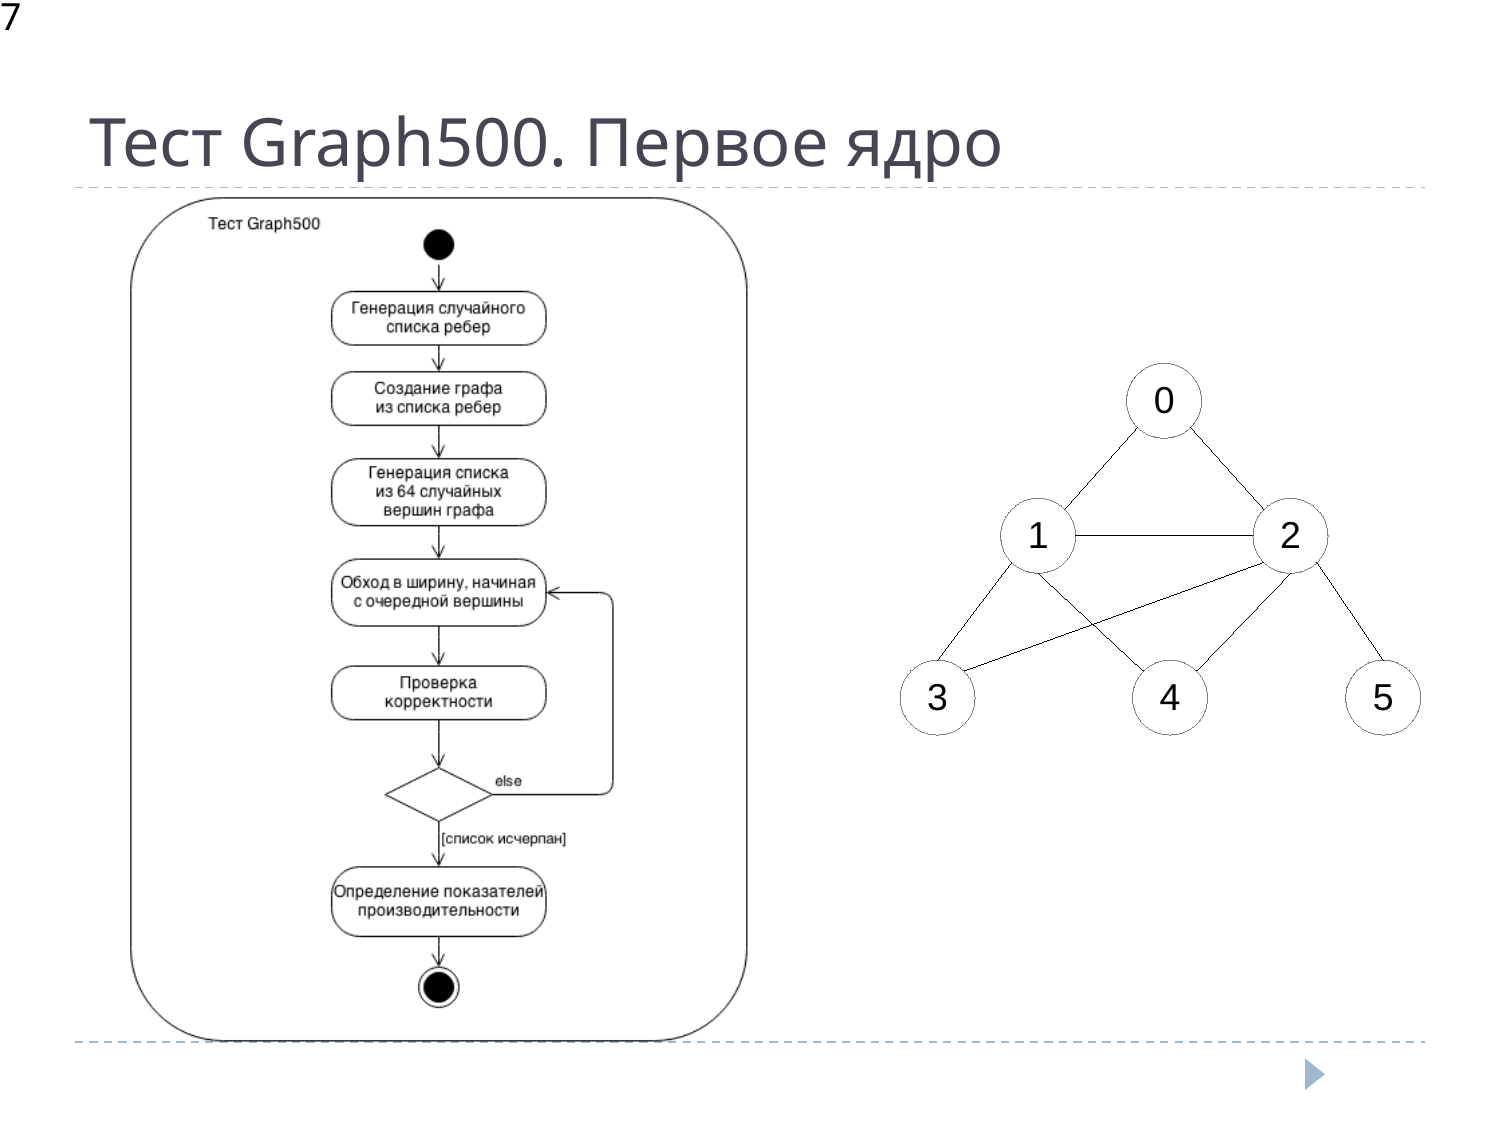

# Тест Graph500. Первое ядро
0
1
2
3
4
5